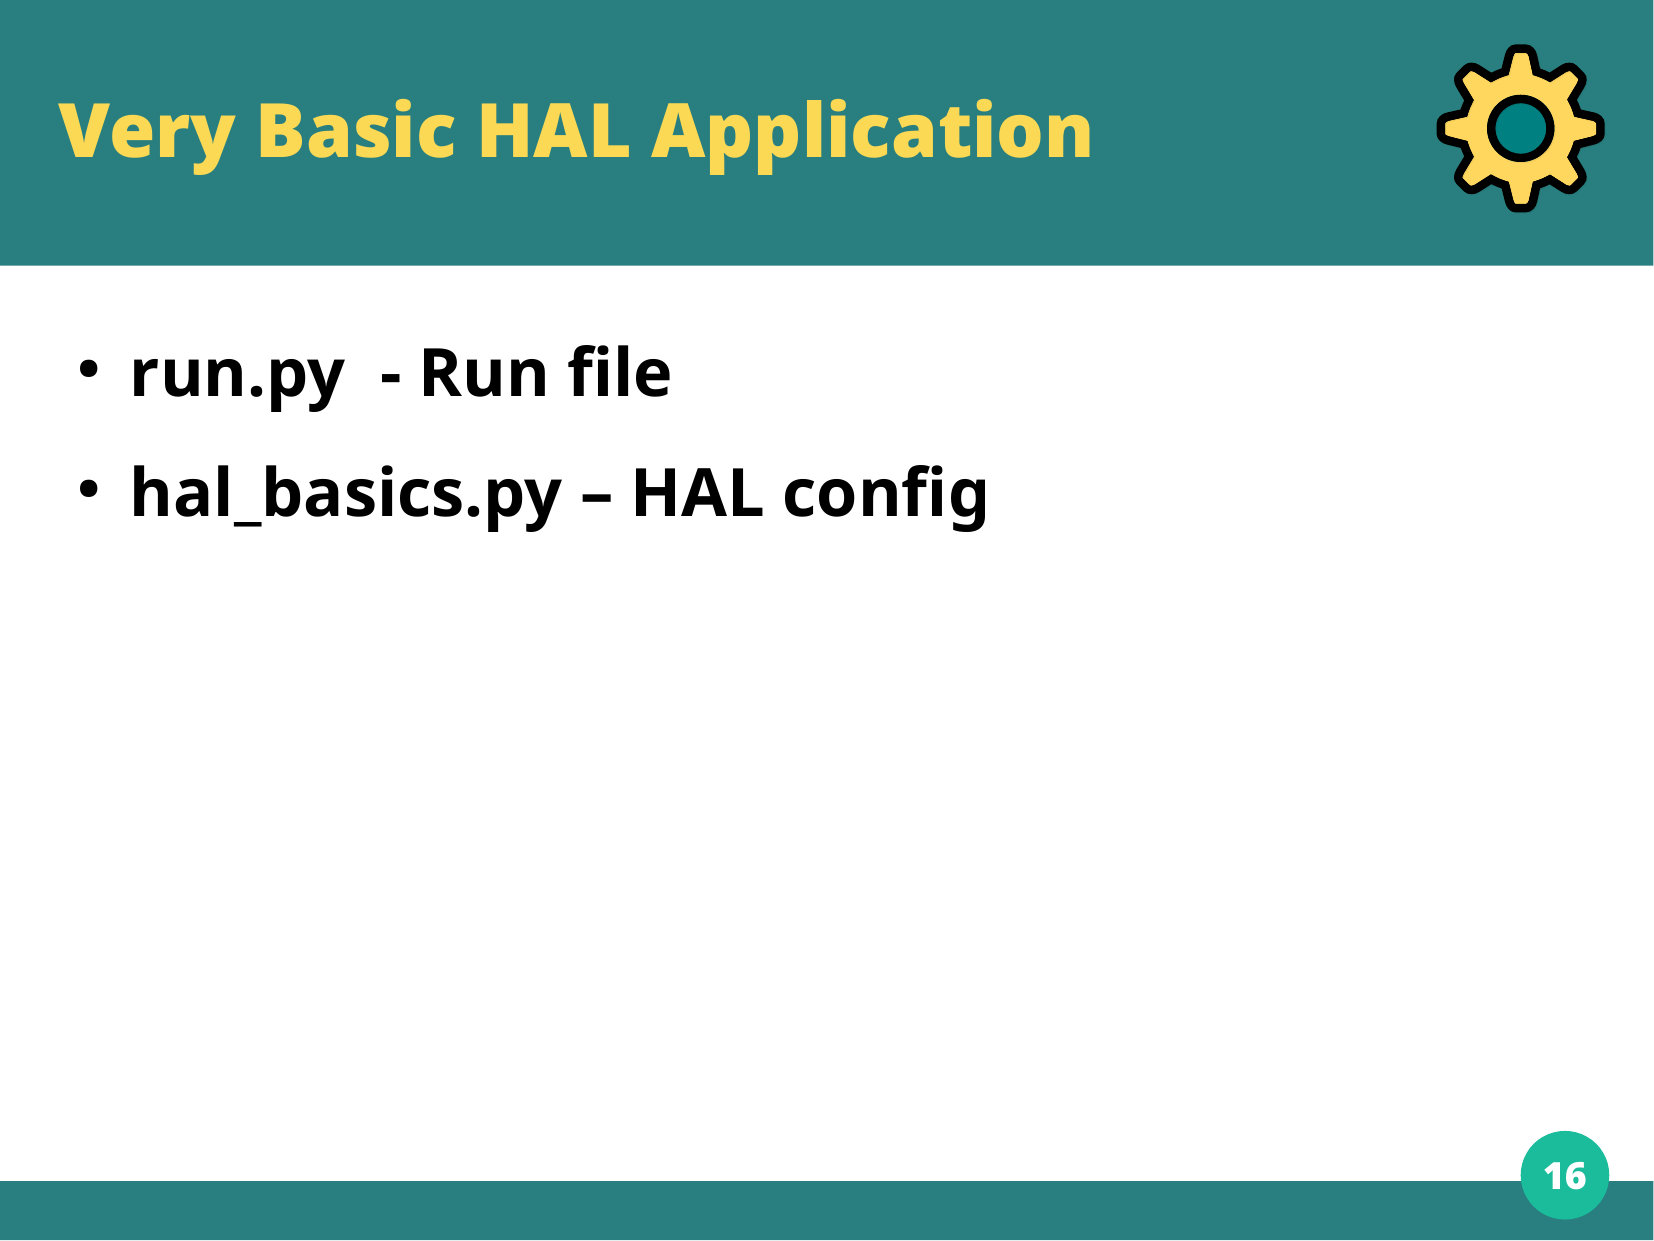

# Very Basic HAL Application
run.py - Run file
hal_basics.py – HAL config
16